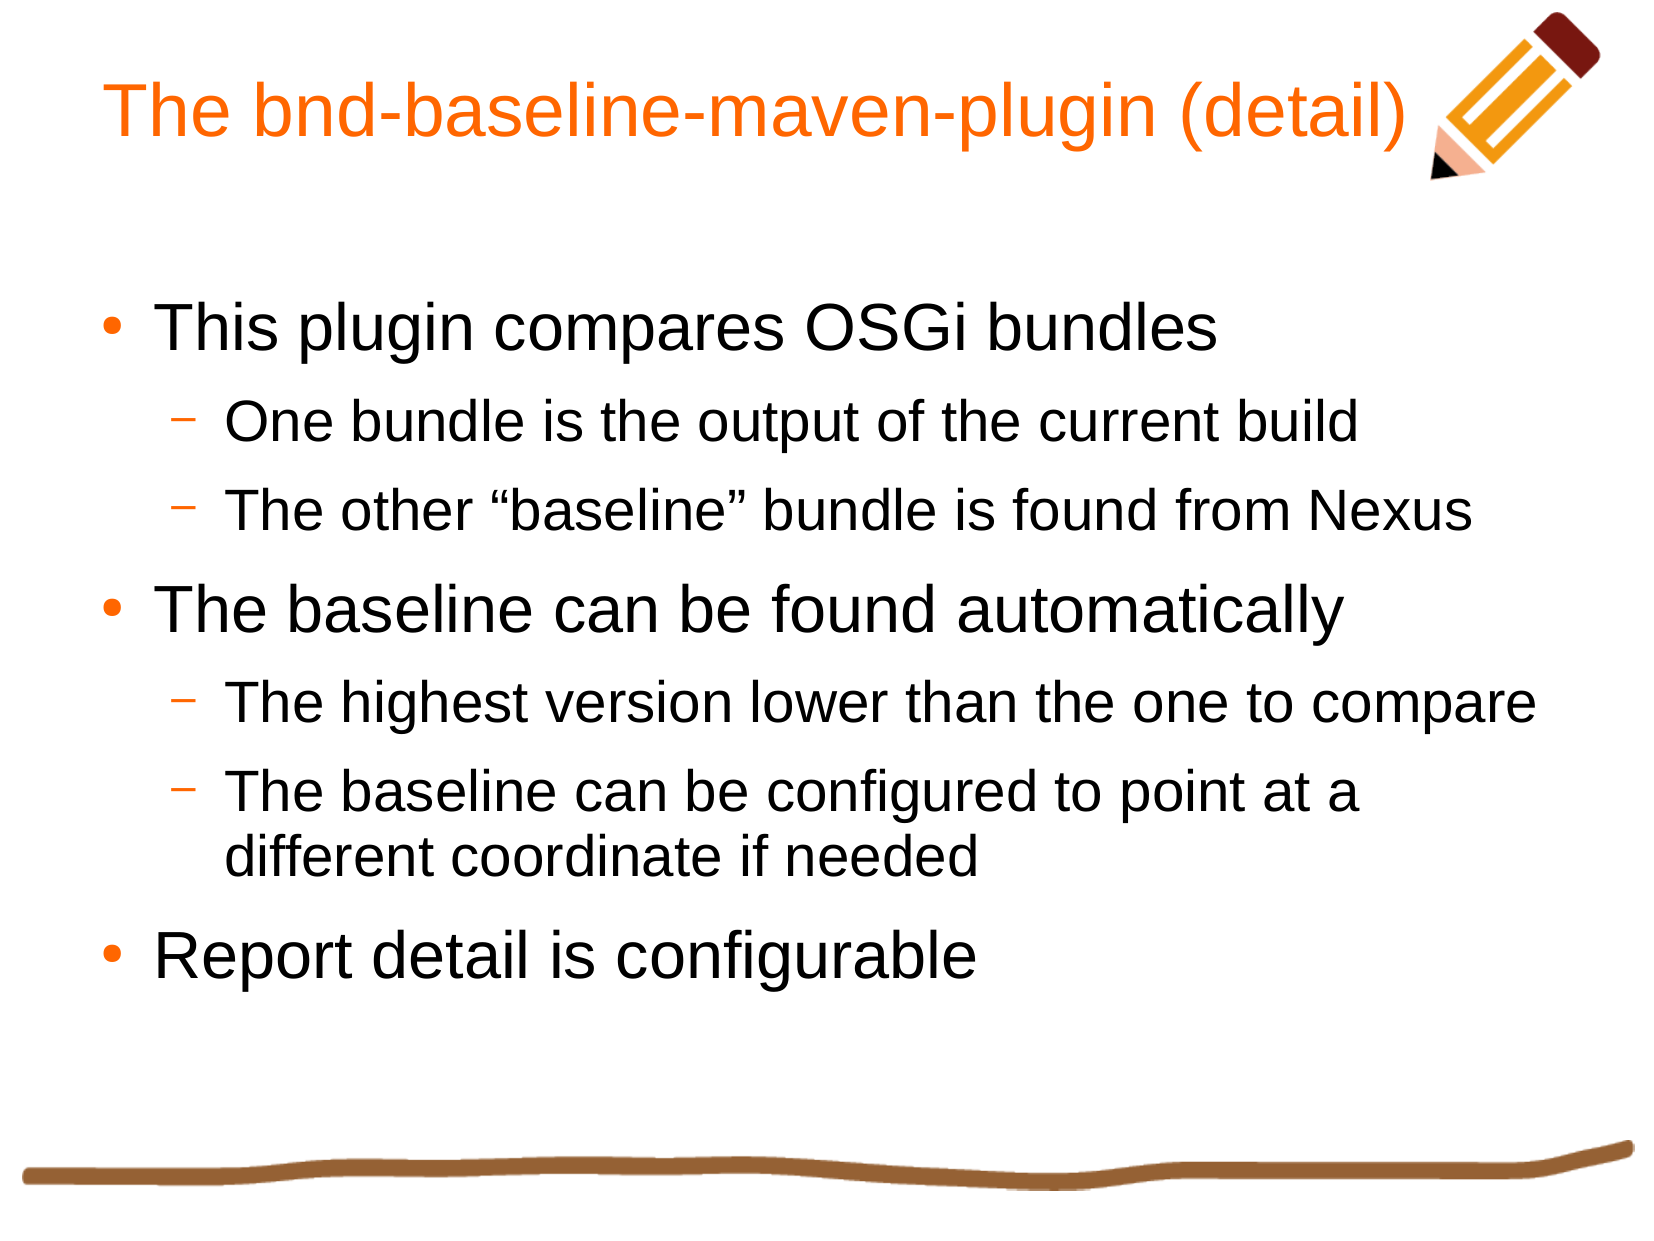

# The bnd-baseline-maven-plugin (detail)
This plugin compares OSGi bundles
One bundle is the output of the current build
The other “baseline” bundle is found from Nexus
The baseline can be found automatically
The highest version lower than the one to compare
The baseline can be configured to point at a different coordinate if needed
Report detail is configurable